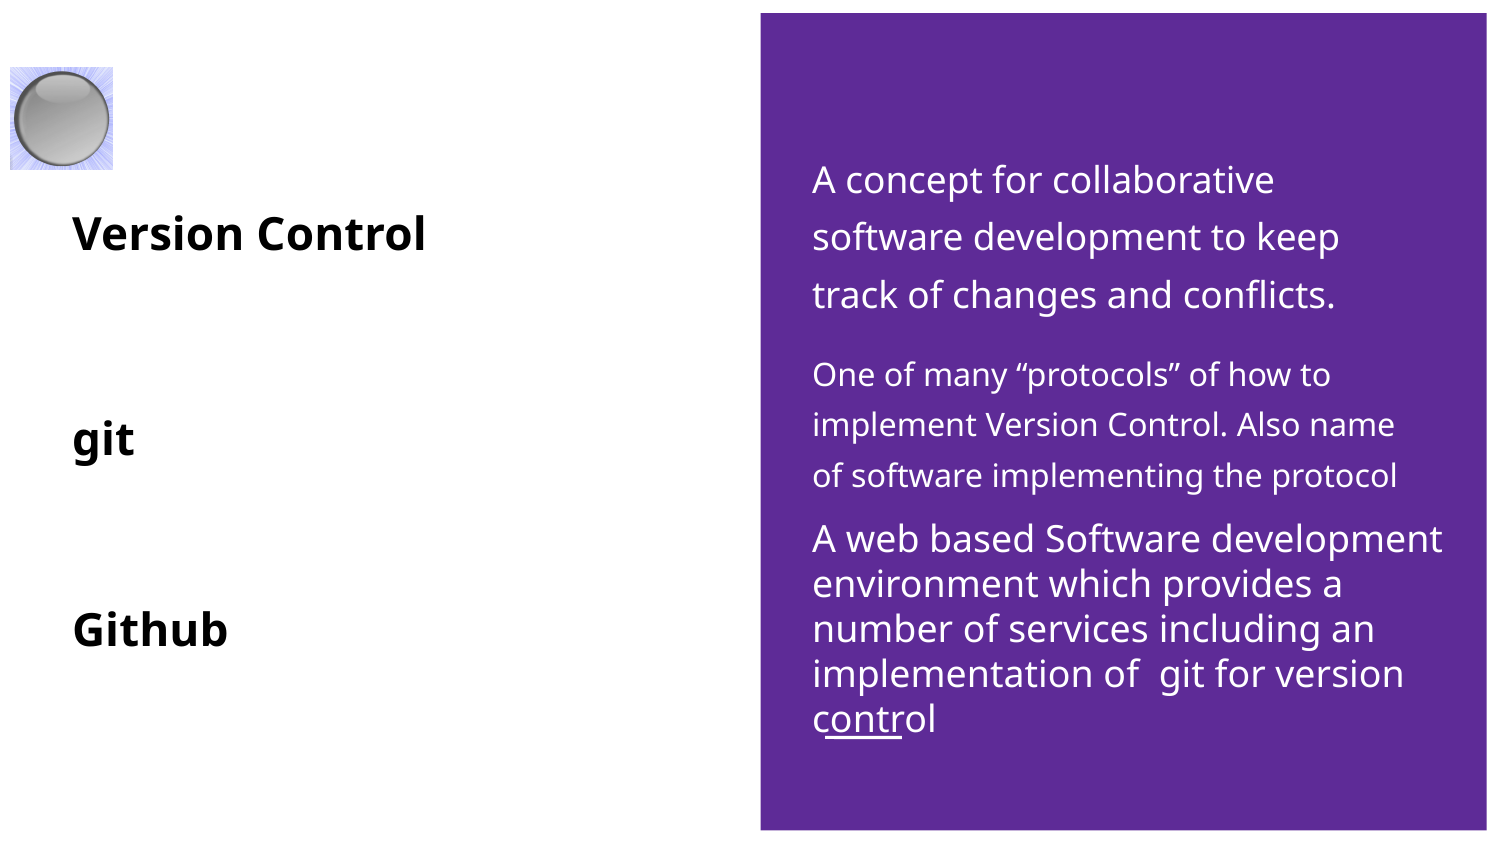

A concept for collaborative software development to keep track of changes and conflicts.
# Version Control
One of many “protocols” of how to implement Version Control. Also name of software implementing the protocol
git
A web based Software development environment which provides a number of services including an implementation of git for version control
Github